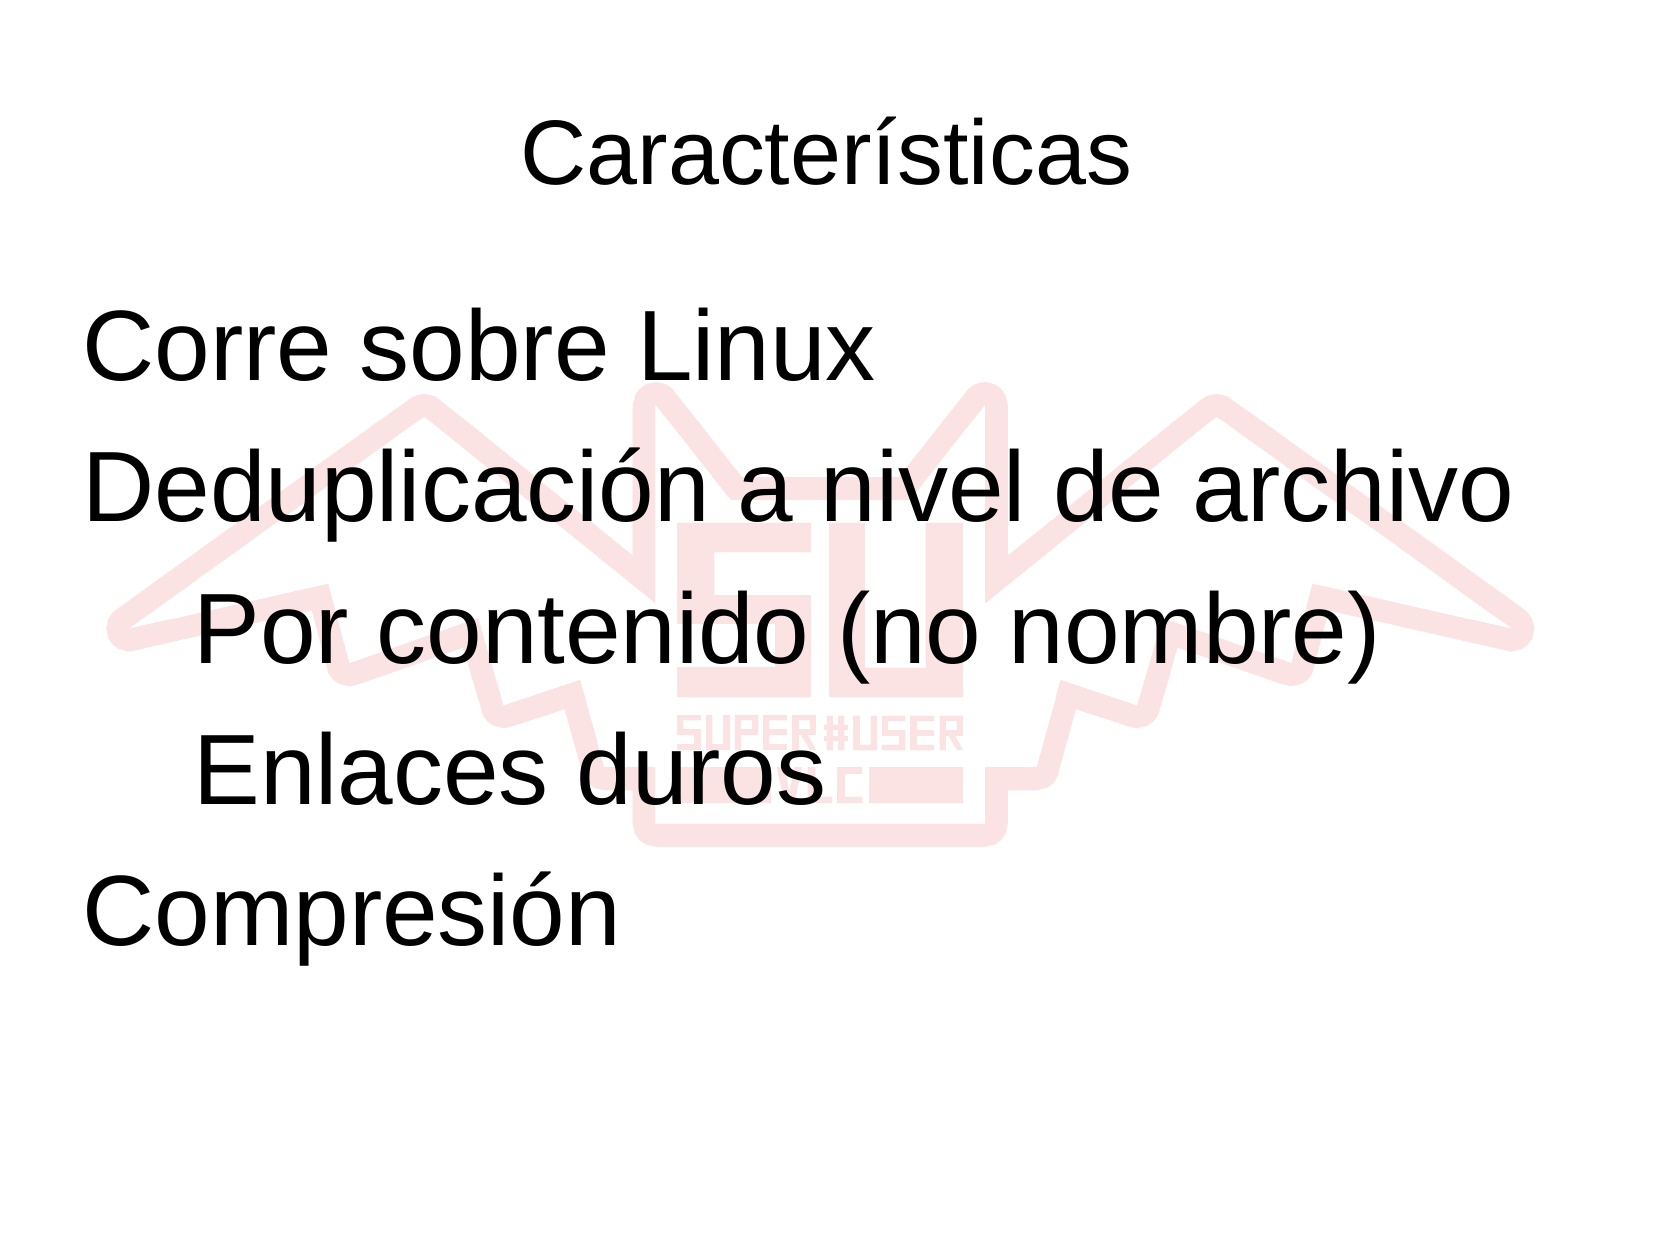

# Características
Corre sobre Linux
Deduplicación a nivel de archivo
 Por contenido (no nombre)
 Enlaces duros
Compresión